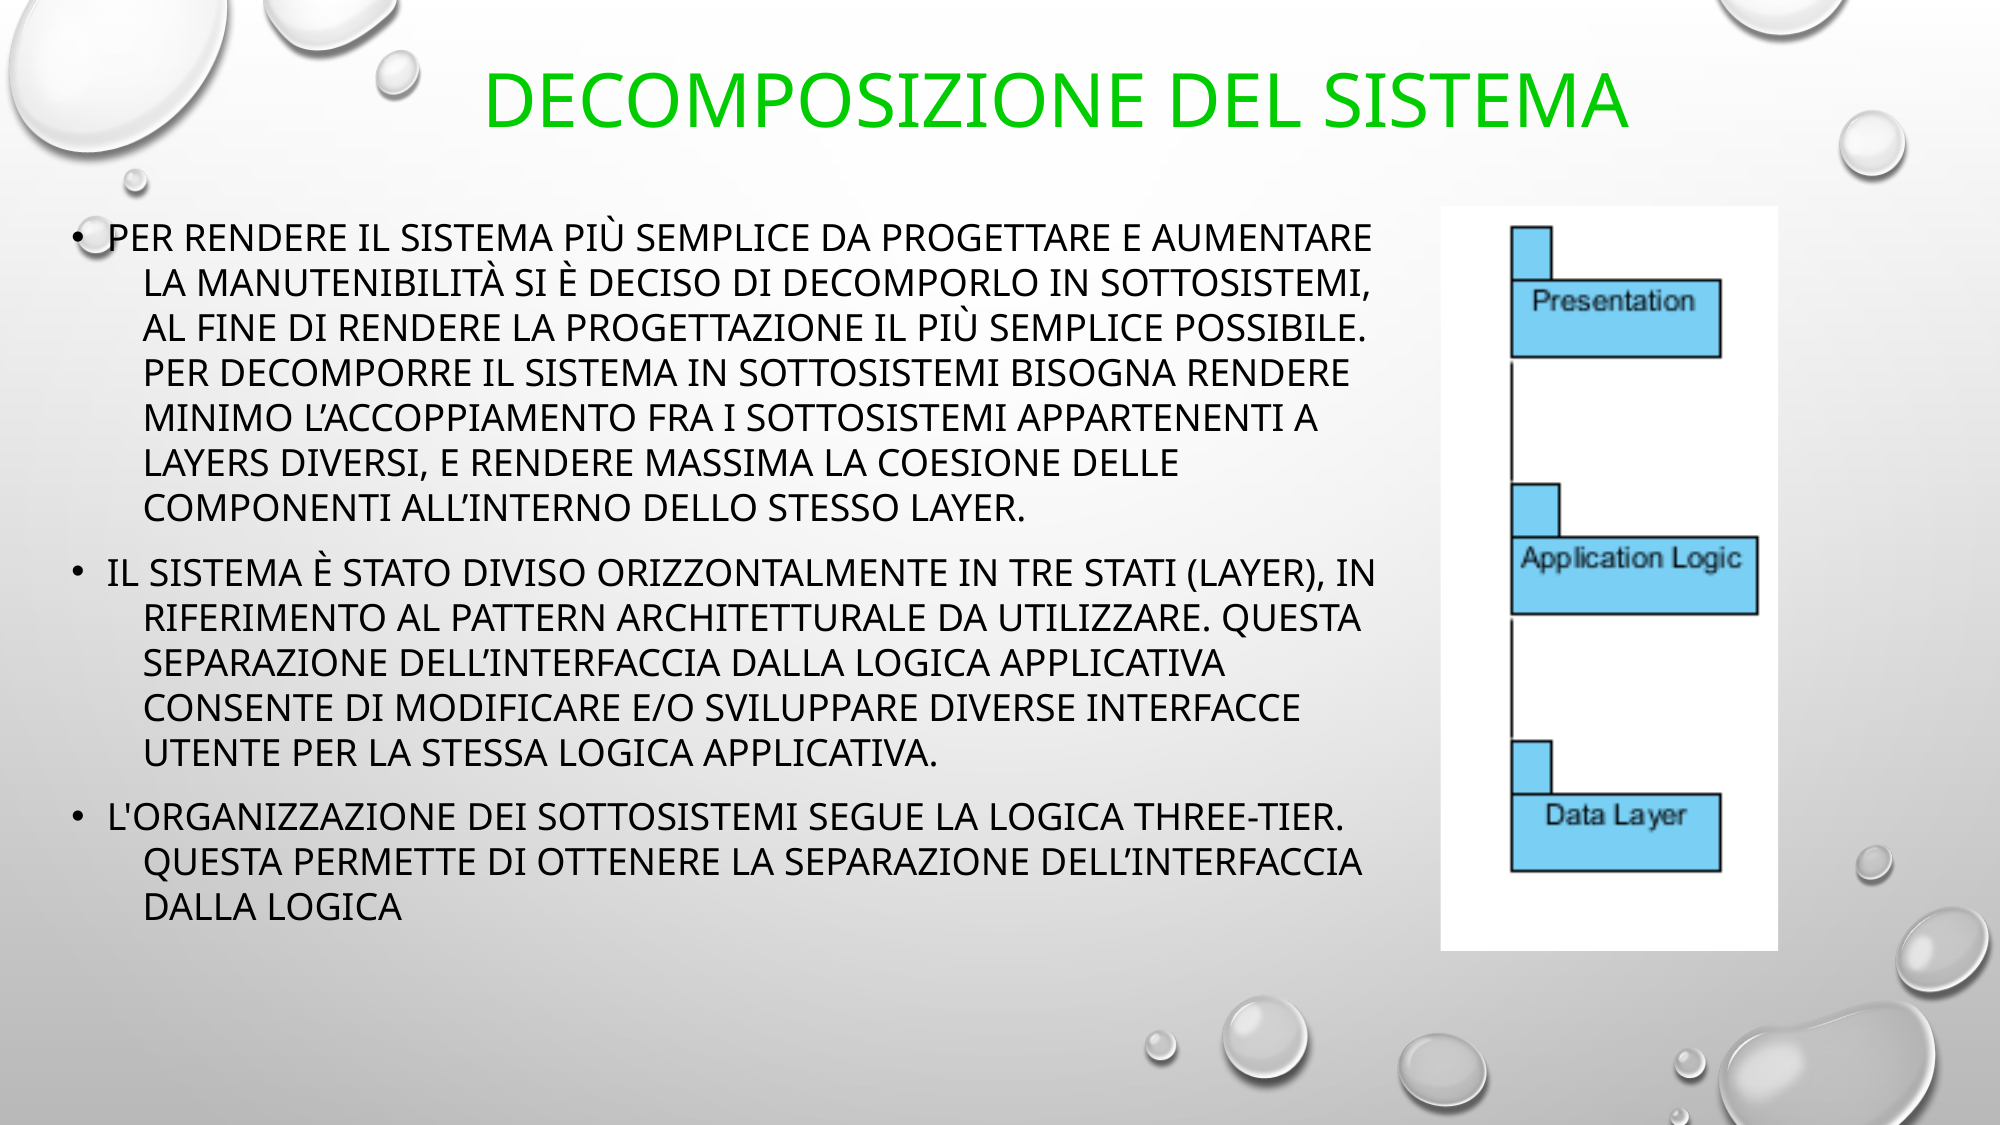

# Decomposizione del sistema
Per rendere il sistema più semplice da progettare e aumentare la manutenibilità si è deciso di decomporlo in sottosistemi, al fine di rendere la progettazione il più semplice possibile. Per decomporre il sistema in sottosistemi bisogna rendere minimo l’accoppiamento fra i sottosistemi appartenenti a layers diversi, e rendere massima la coesione delle componenti all’interno dello stesso layer.
Il sistema è stato diviso orizzontalmente in tre stati (layer), in riferimento al pattern architetturale da utilizzare. Questa separazione dell’interfaccia dalla logica applicativa consente di modificare e/o sviluppare diverse interfacce utente per la stessa logica applicativa.
L'organizzazione dei sottosistemi segue la logica three-tier. Questa permette di ottenere la separazione dell’interfaccia dalla logica